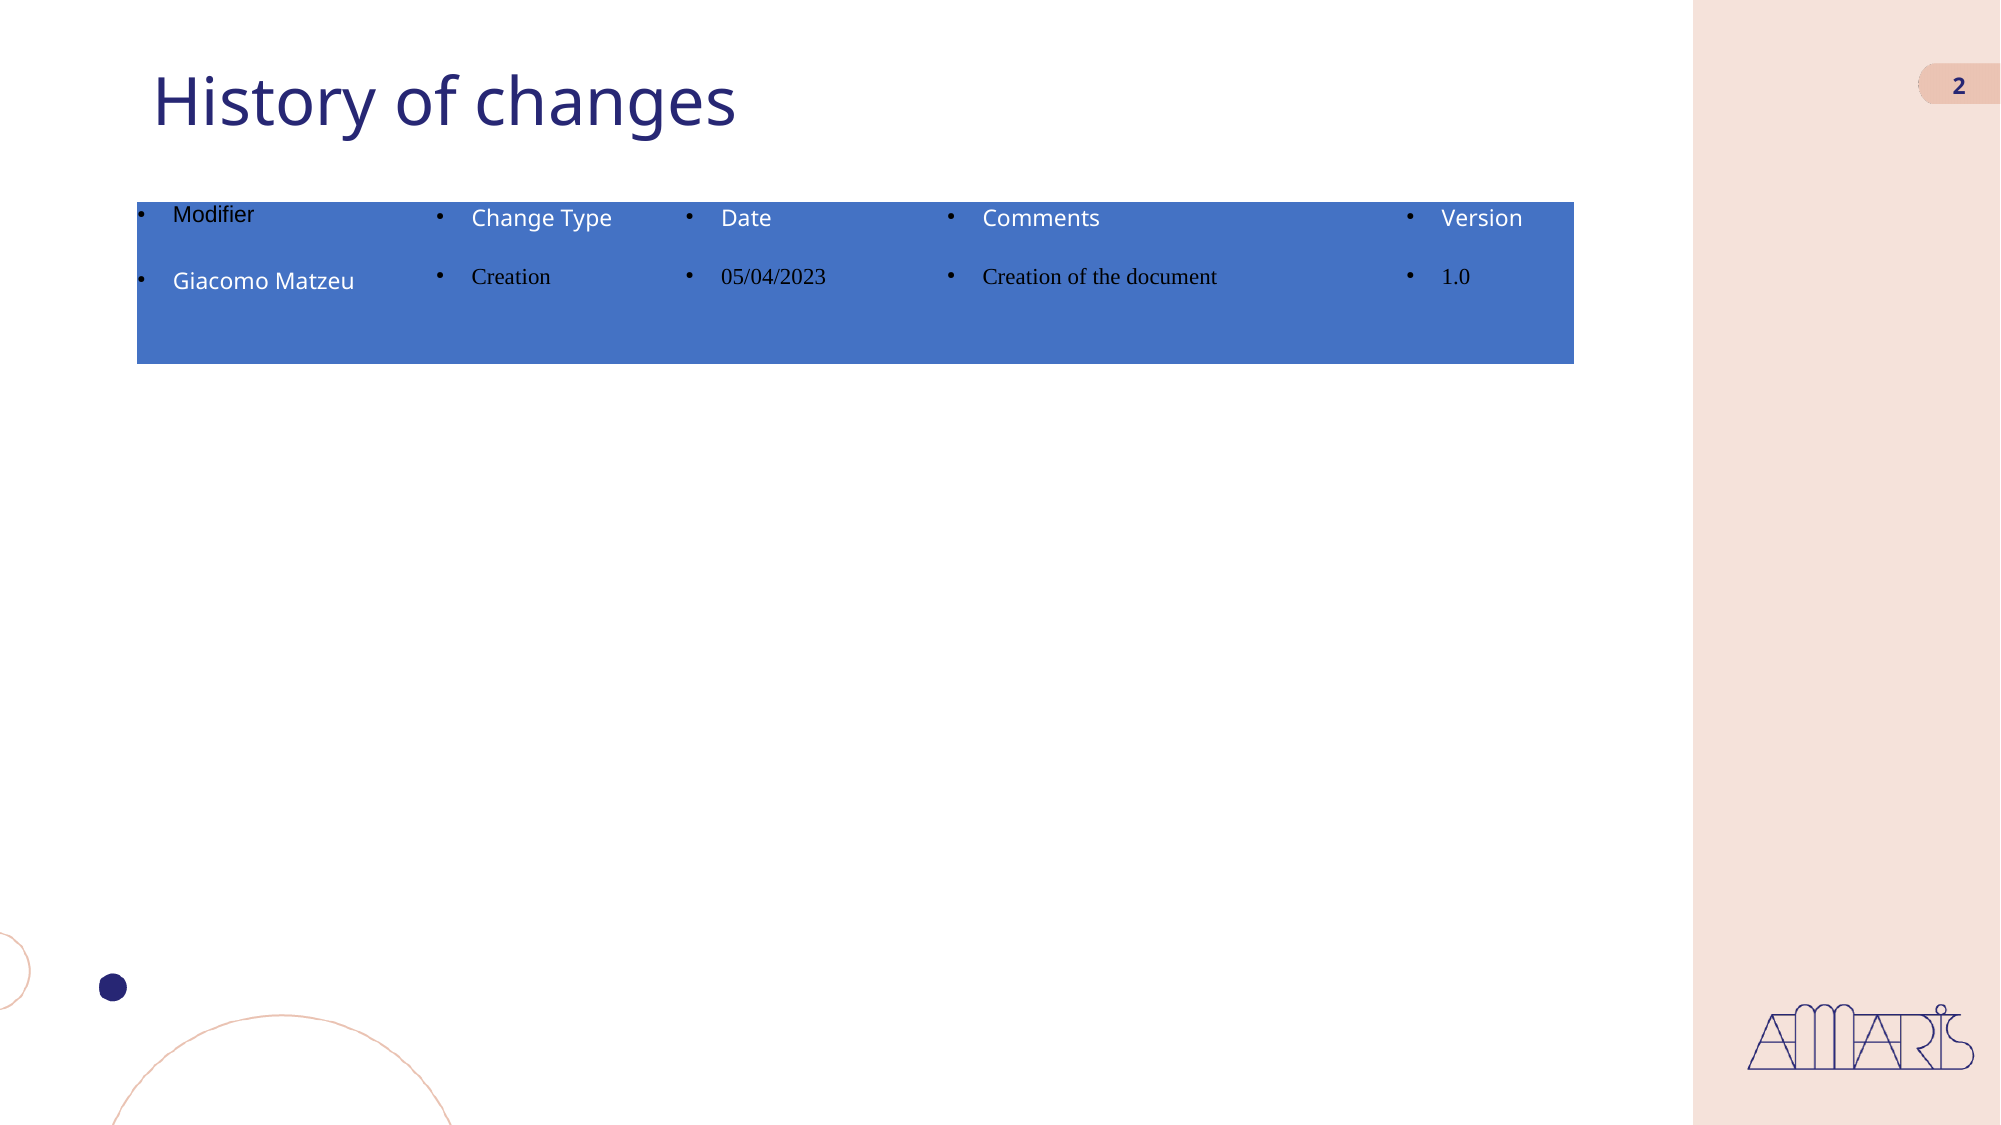

# History of changes
| Modifier | Change Type | Date | Comments | Version |
| --- | --- | --- | --- | --- |
| Giacomo Matzeu | Creation | 05/04/2023 | Creation of the document | 1.0 |